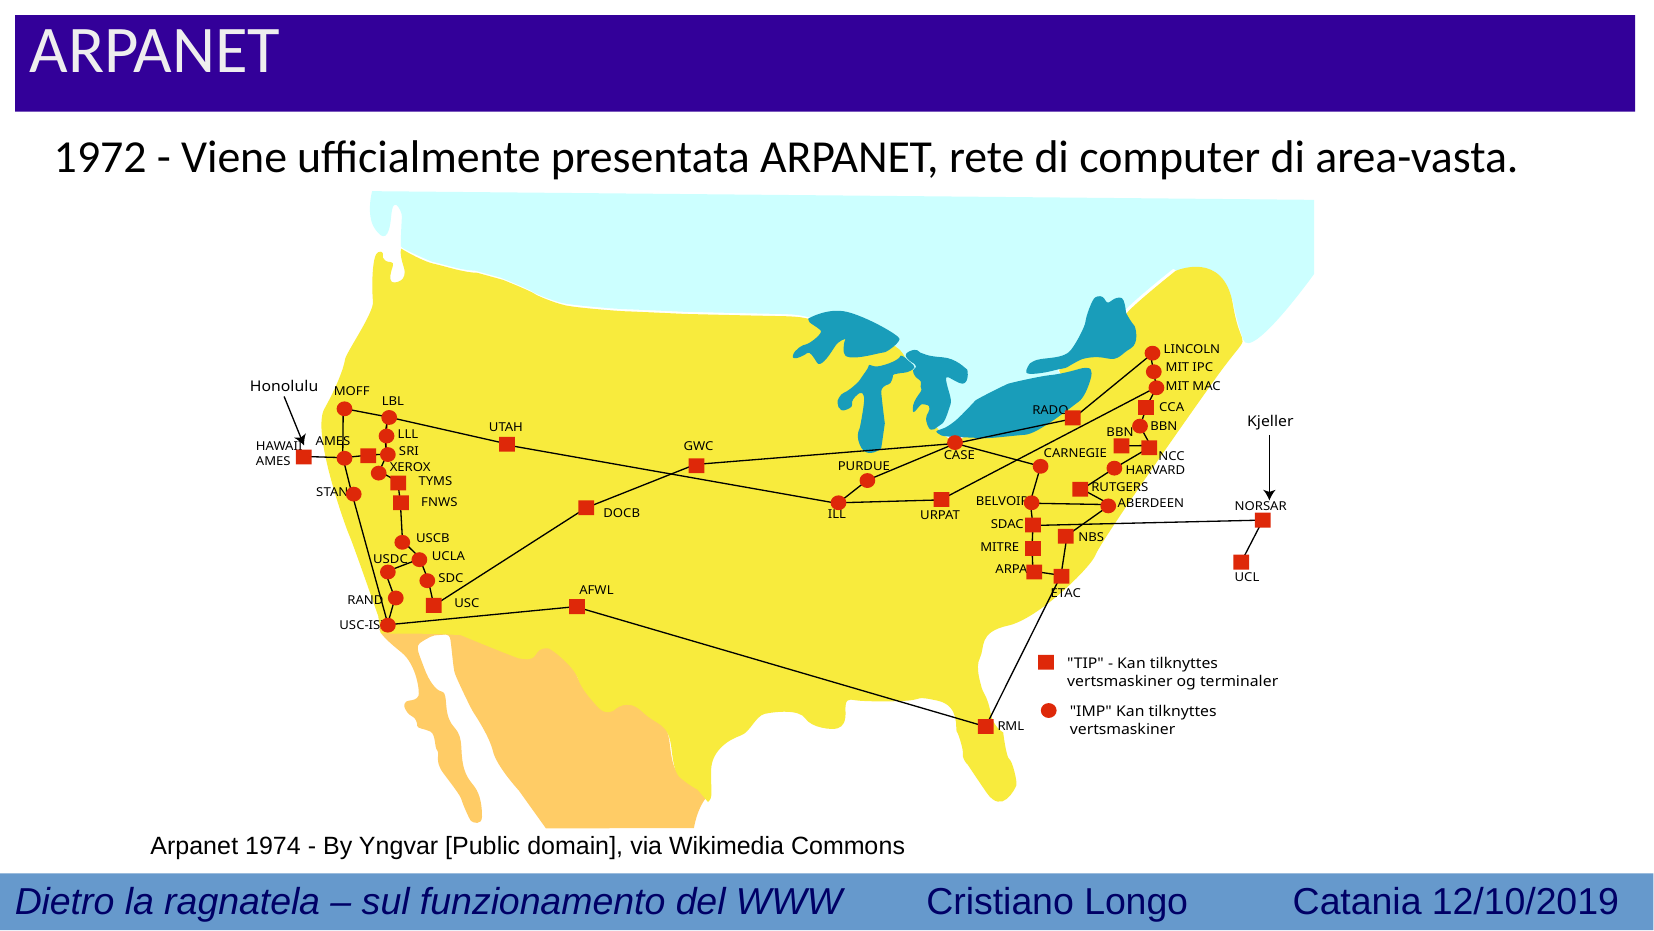

ARPANET
1972 - Viene ufficialmente presentata ARPANET, rete di computer di area-vasta.
Arpanet 1974 - By Yngvar [Public domain], via Wikimedia Commons
Dietro la ragnatela – sul funzionamento del WWW Cristiano Longo Catania 12/10/2019